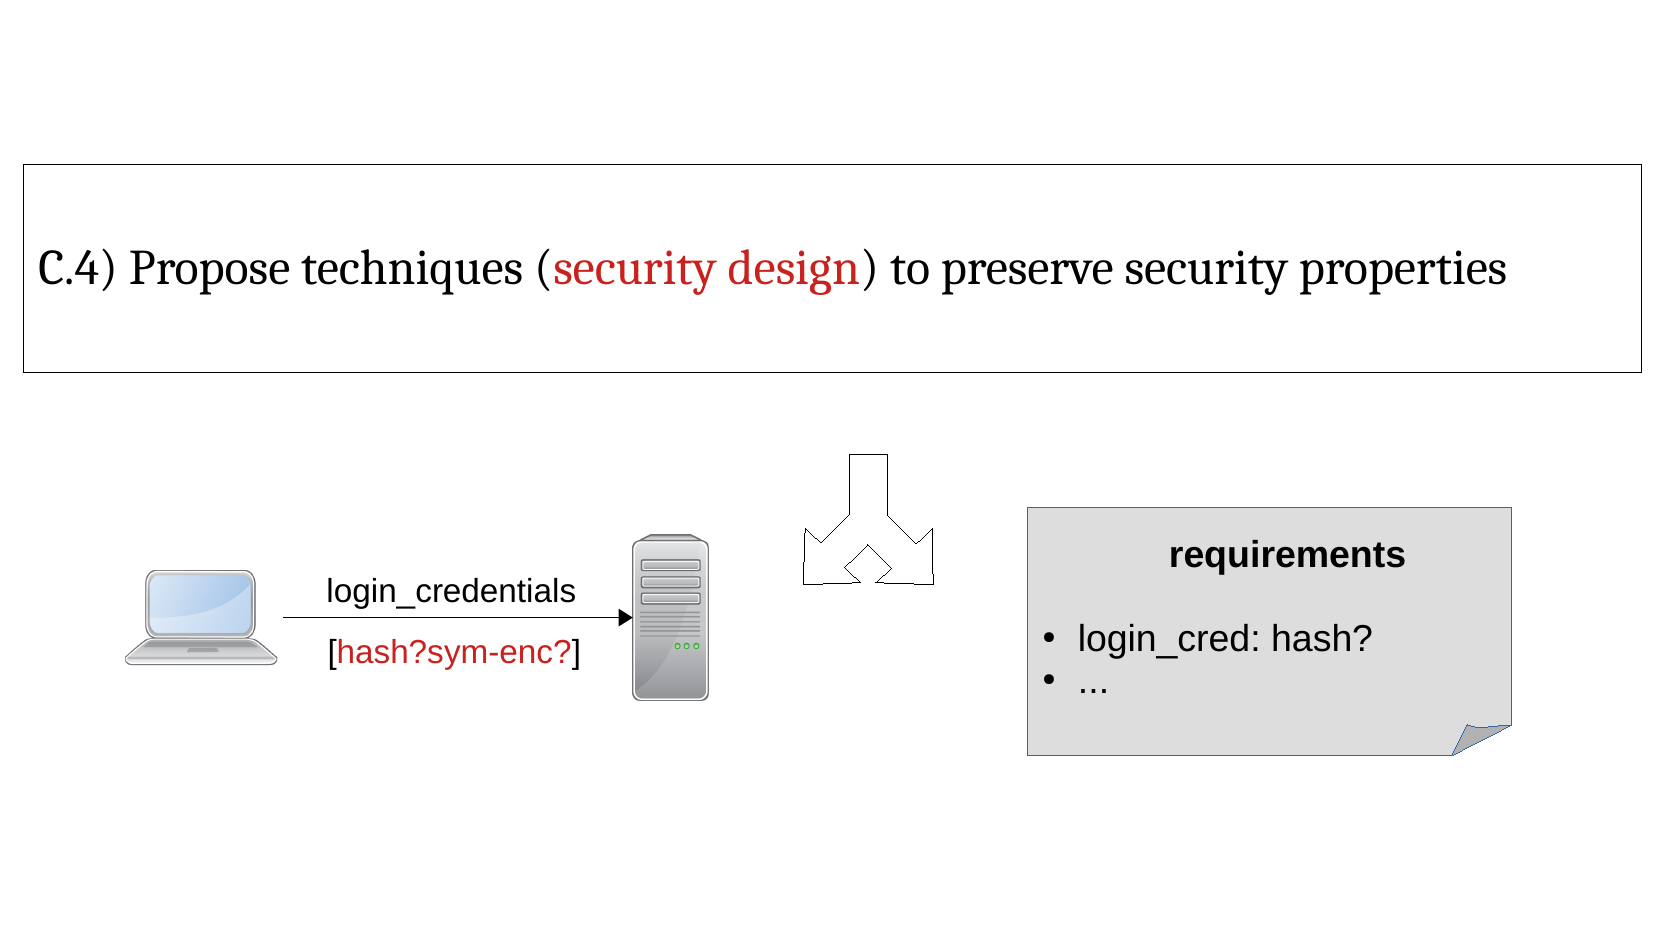

C.4) Propose techniques (security design) to preserve security properties
requirements
login_cred: hash?
...
login_credentials
[hash?sym-enc?]